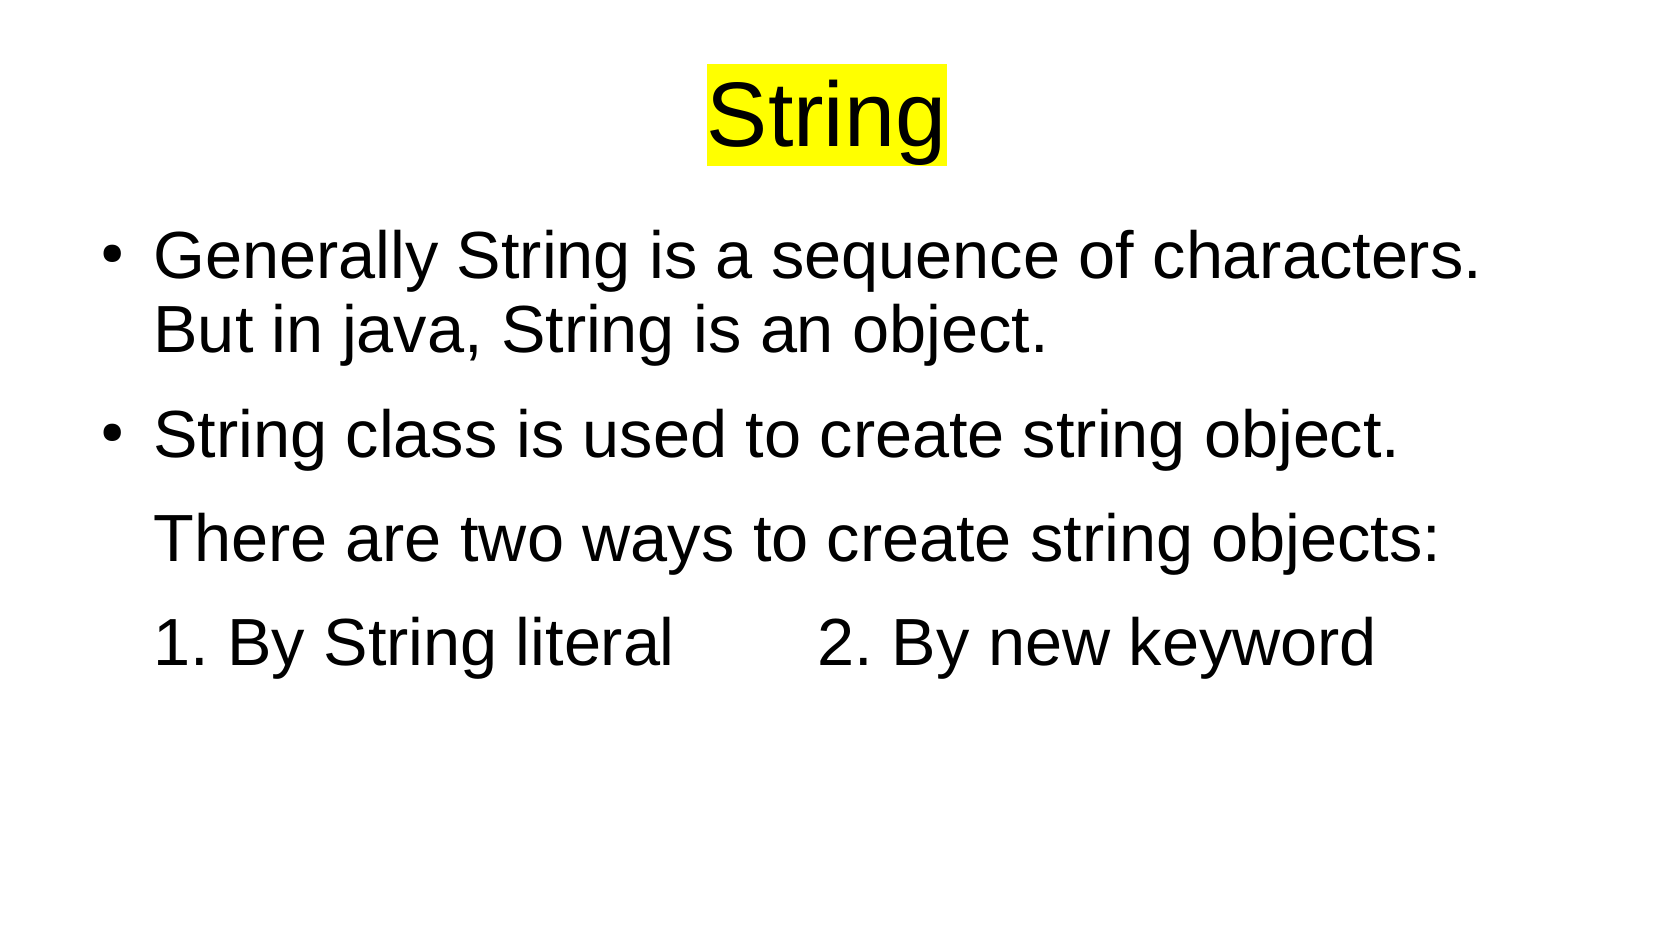

# String
Generally String is a sequence of characters. But in java, String is an object.
String class is used to create string object.
There are two ways to create string objects:
1. By String literal		2. By new keyword